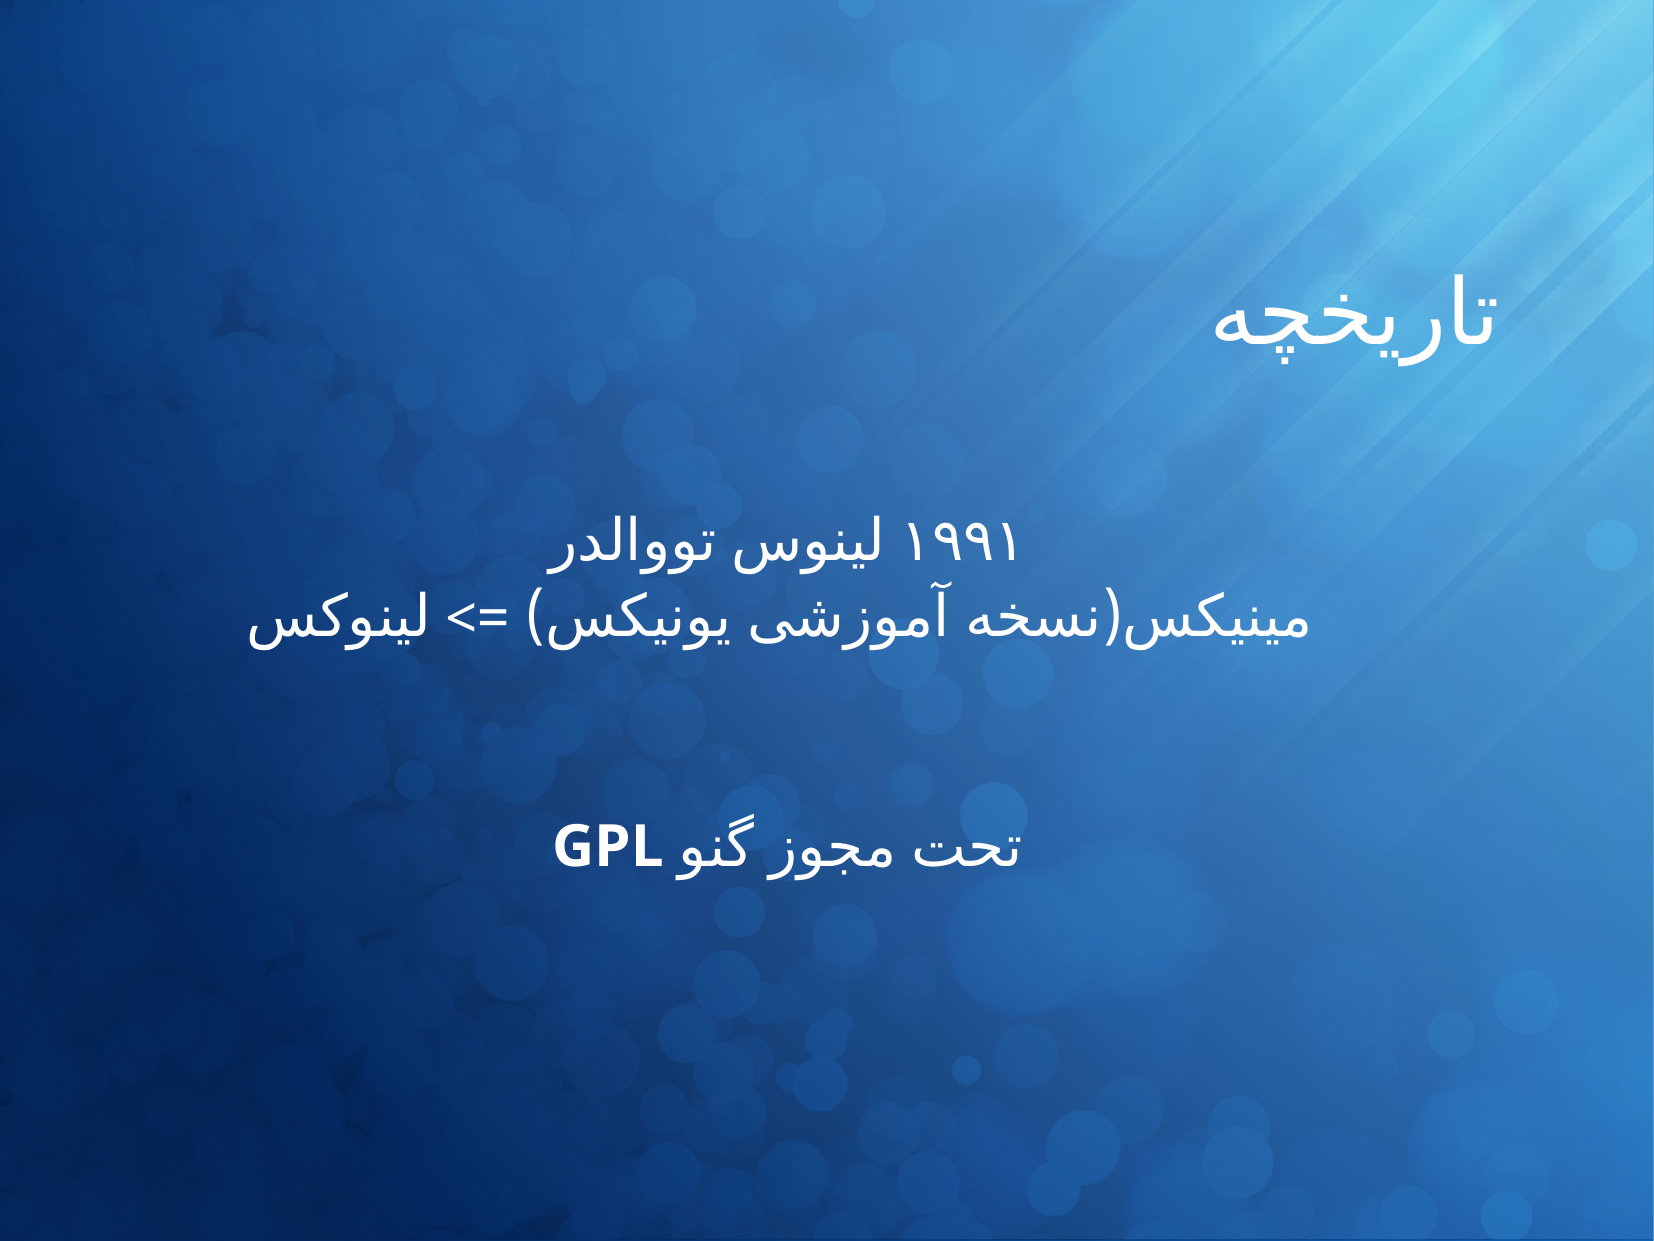

تاریخچه
# ۱۹۹۱ لینوس تووالدر مینیکس(نسخه آموزشی یونیکس) => لینوکس
تحت مجوز گنو GPL